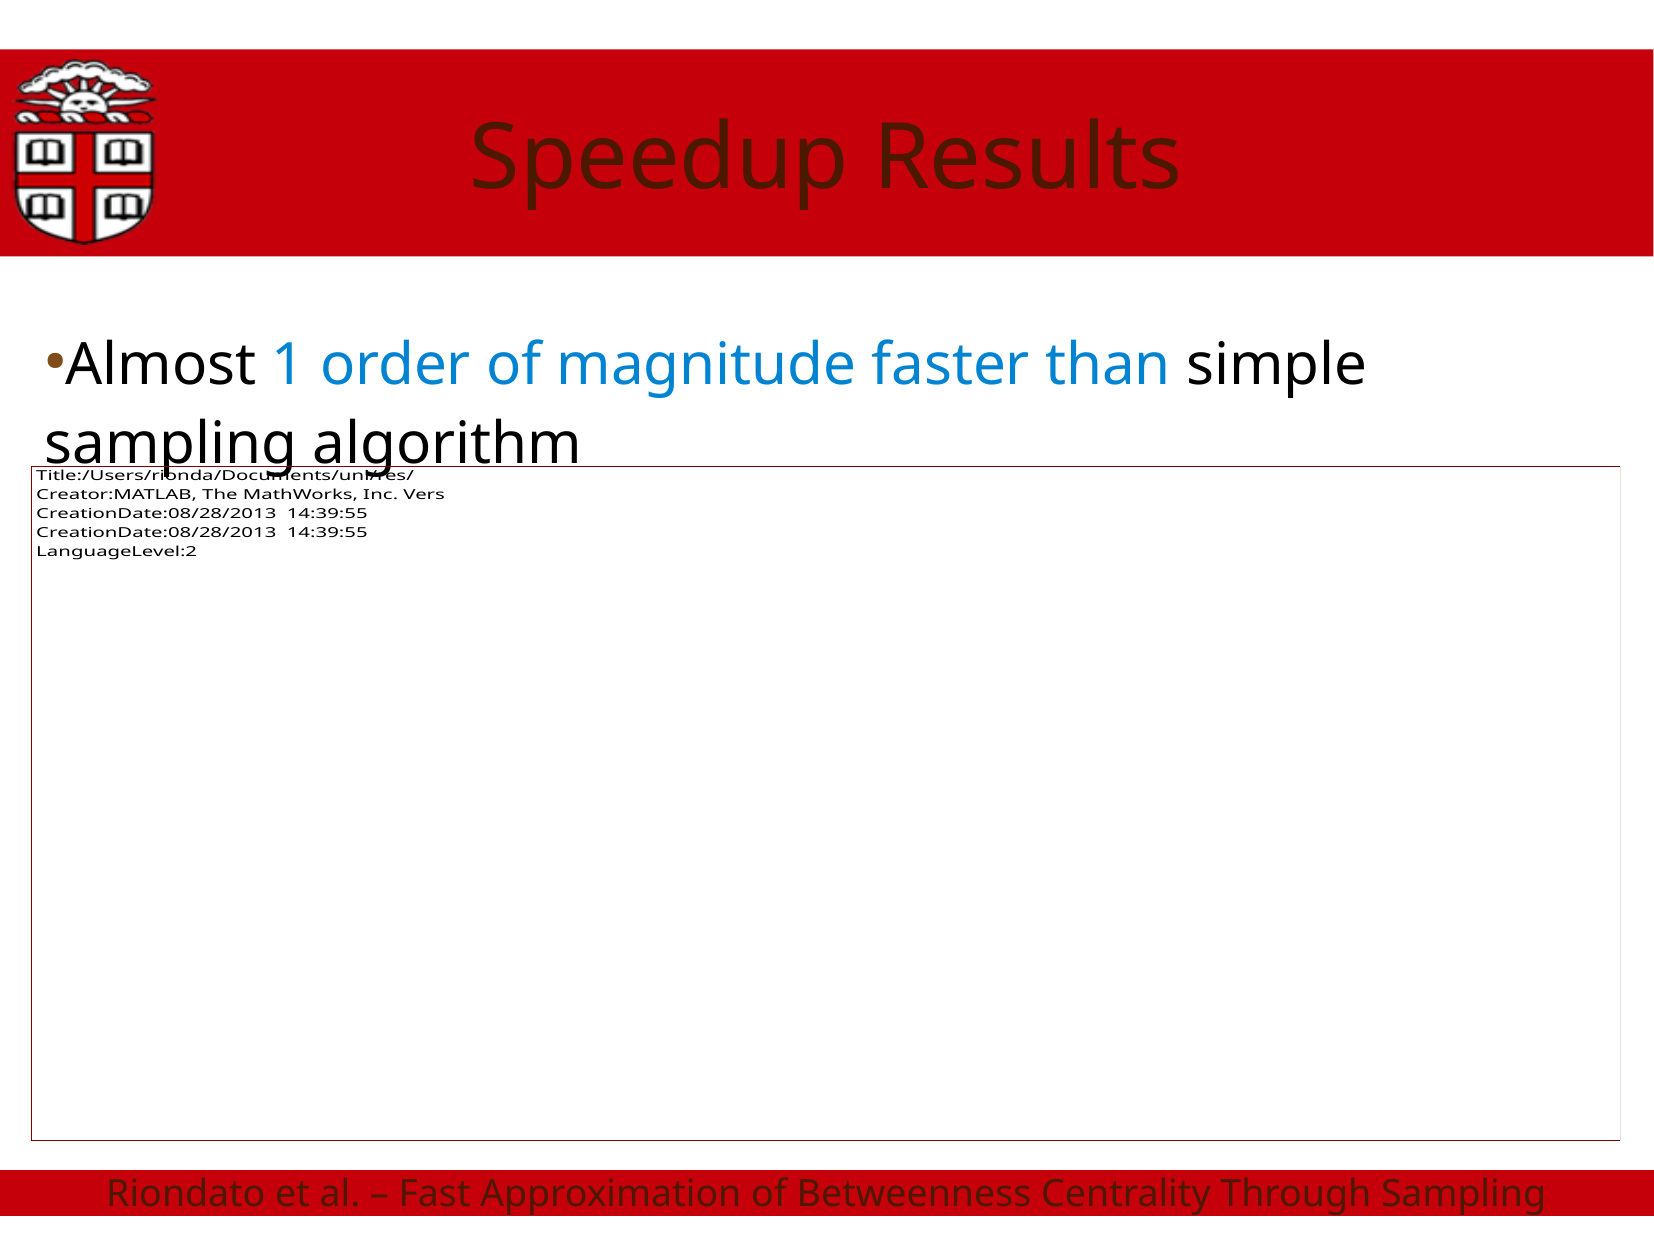

# Speedup Results
Almost 1 order of magnitude faster than simple sampling algorithm
Riondato et al. – Fast Approximation of Betweenness Centrality Through Sampling